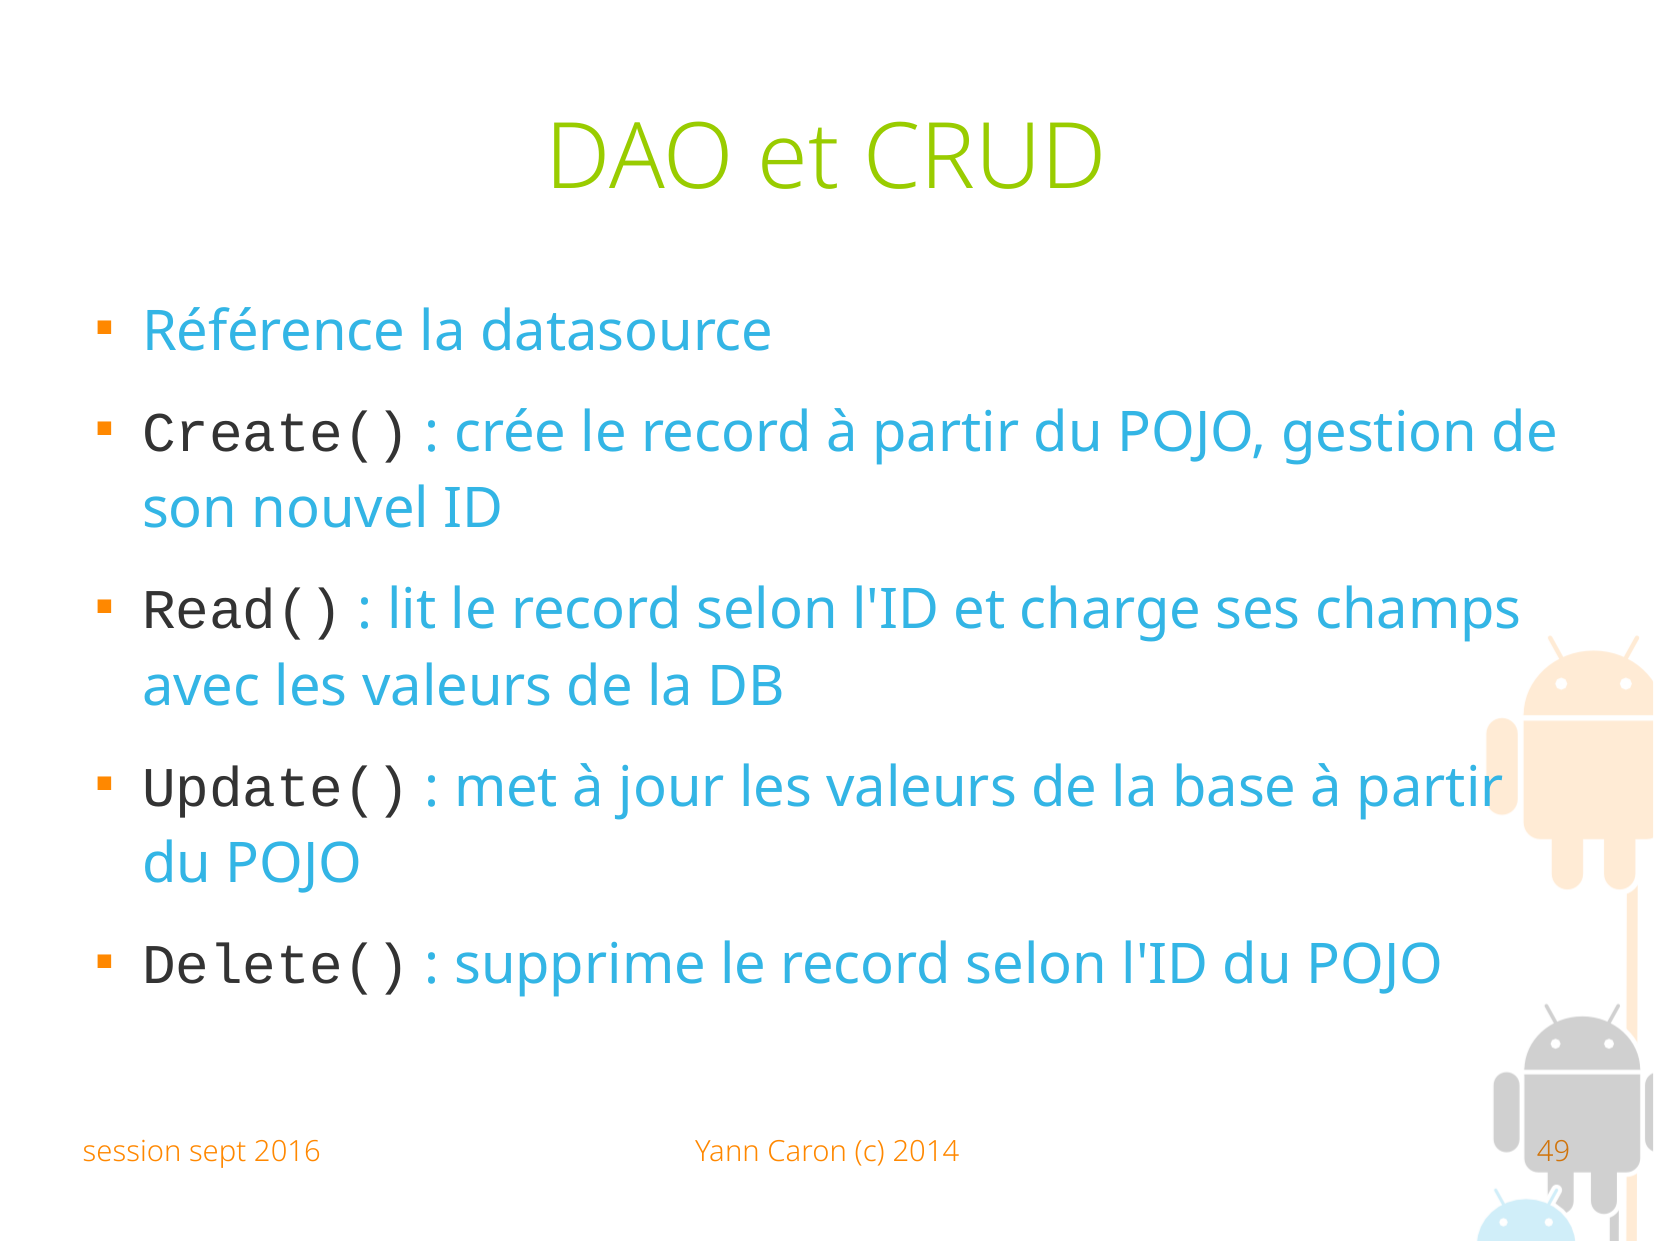

# DAO et CRUD
Référence la datasource
Create() : crée le record à partir du POJO, gestion de son nouvel ID
Read() : lit le record selon l'ID et charge ses champs avec les valeurs de la DB
Update() : met à jour les valeurs de la base à partir du POJO
Delete() : supprime le record selon l'ID du POJO
session sept 2016
Yann Caron (c) 2014
49